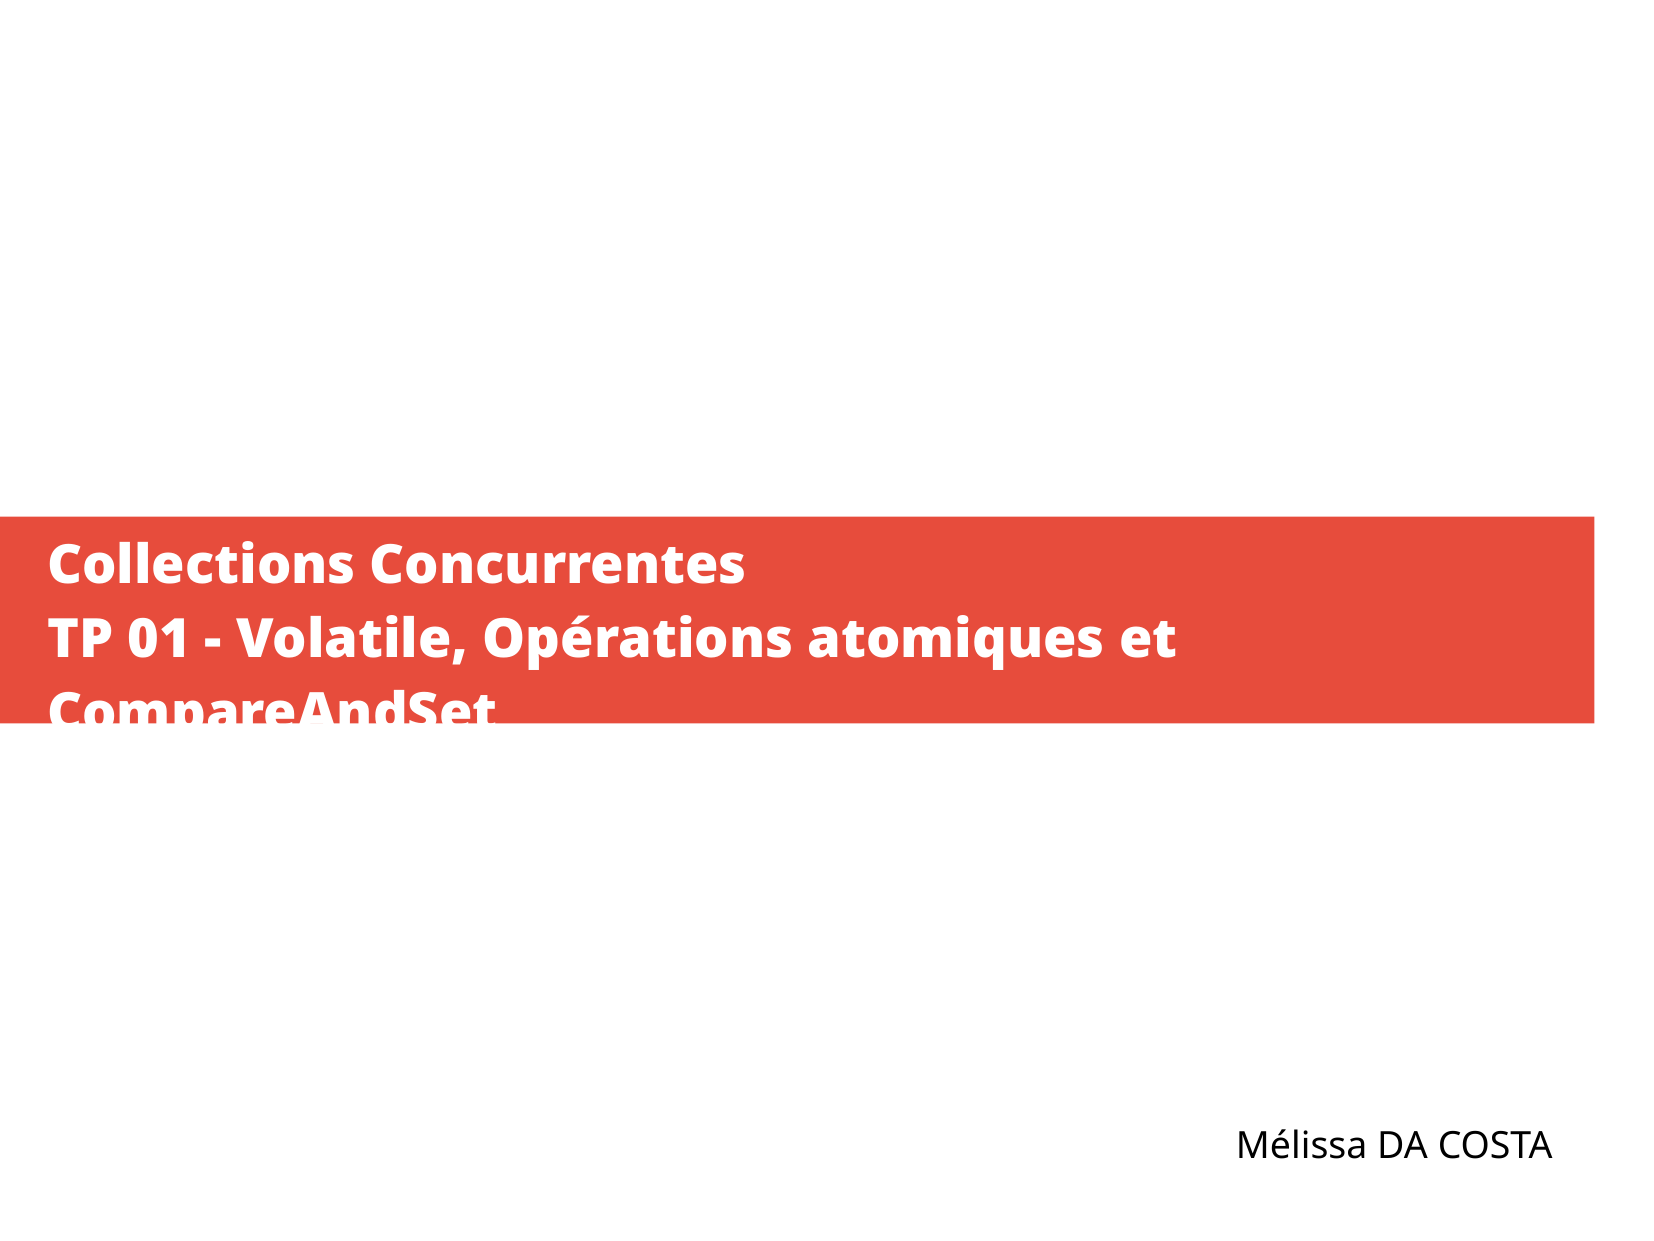

# Collections Concurrentes TP 01 - Volatile, Opérations atomiques et CompareAndSet
 Mélissa DA COSTA